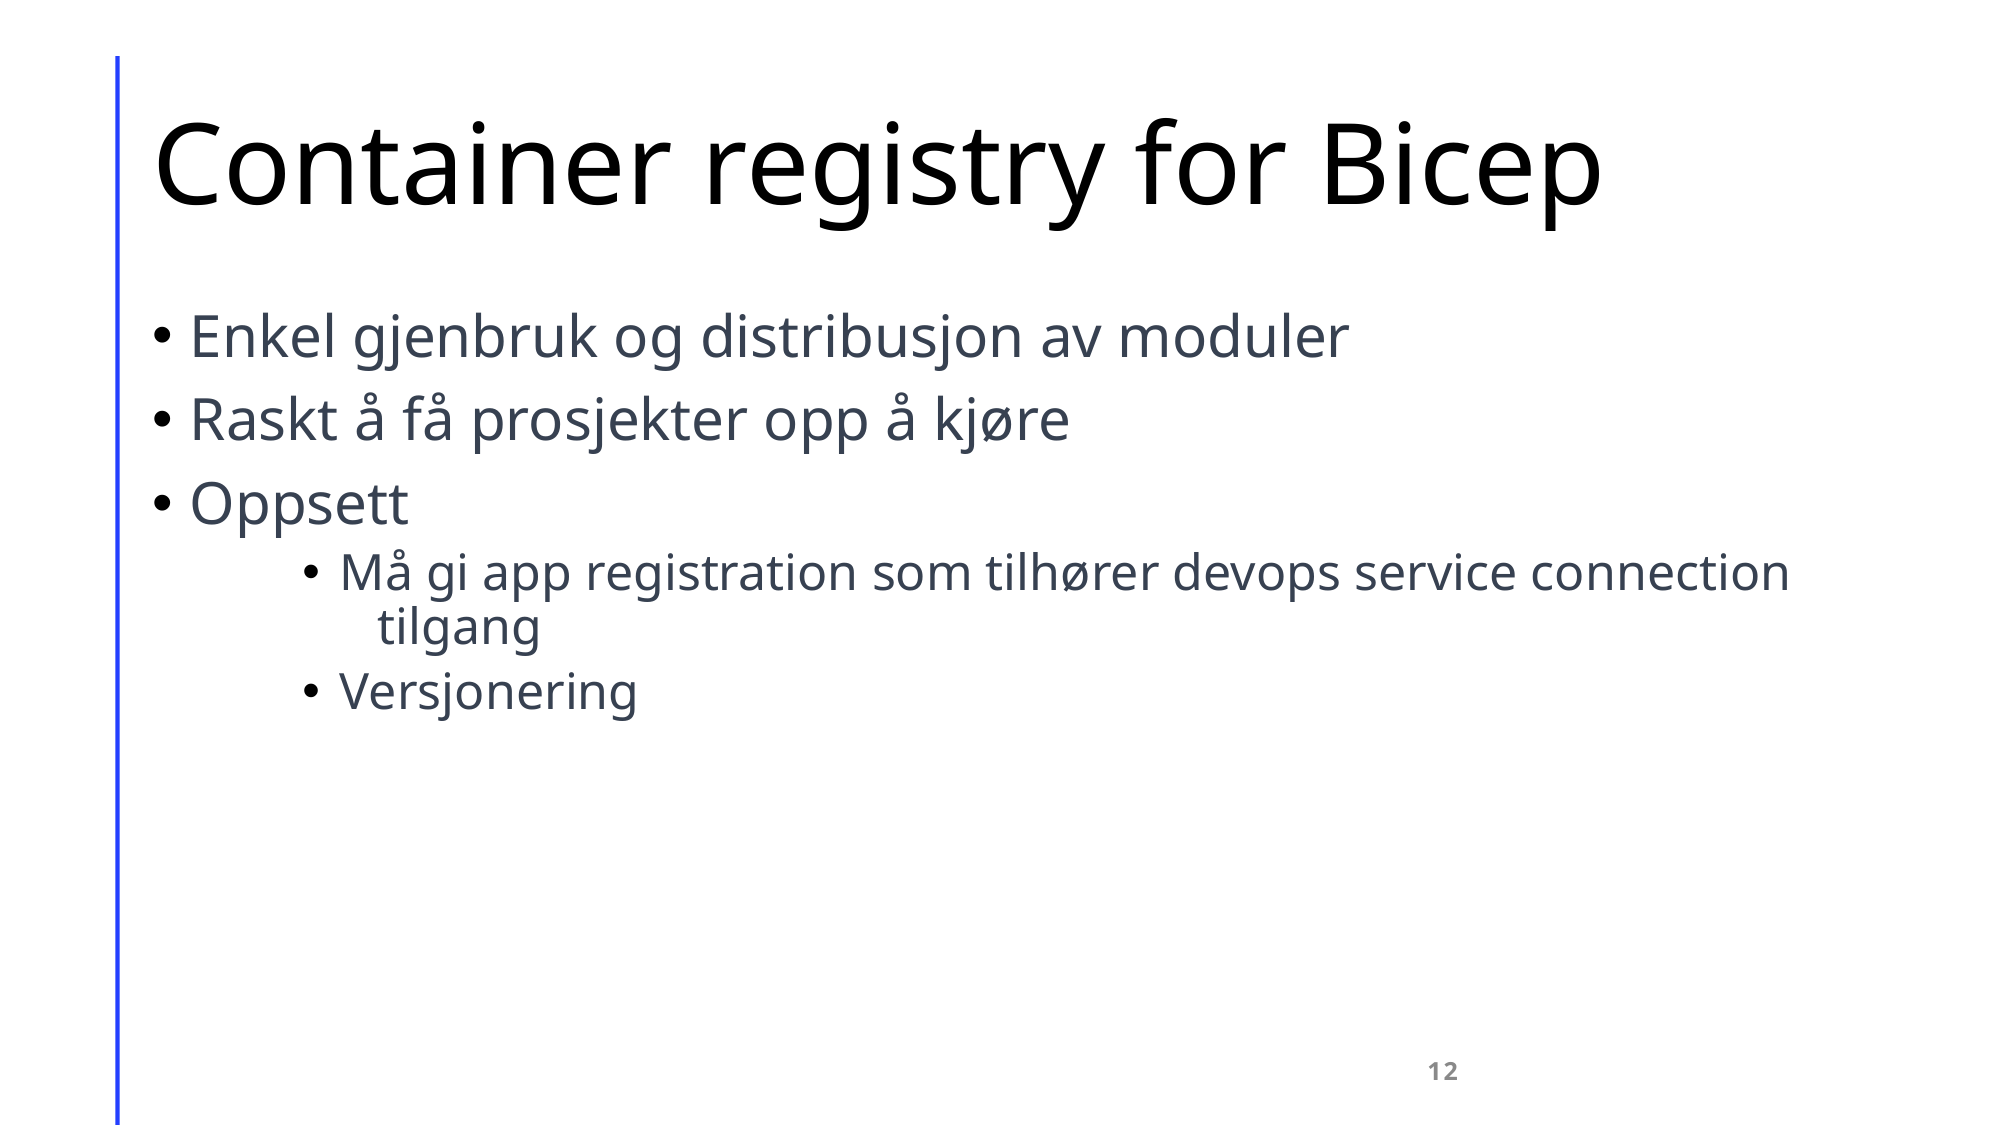

# Container registry for Bicep
Enkel gjenbruk og distribusjon av moduler
Raskt å få prosjekter opp å kjøre
Oppsett
Må gi app registration som tilhører devops service connection tilgang
Versjonering